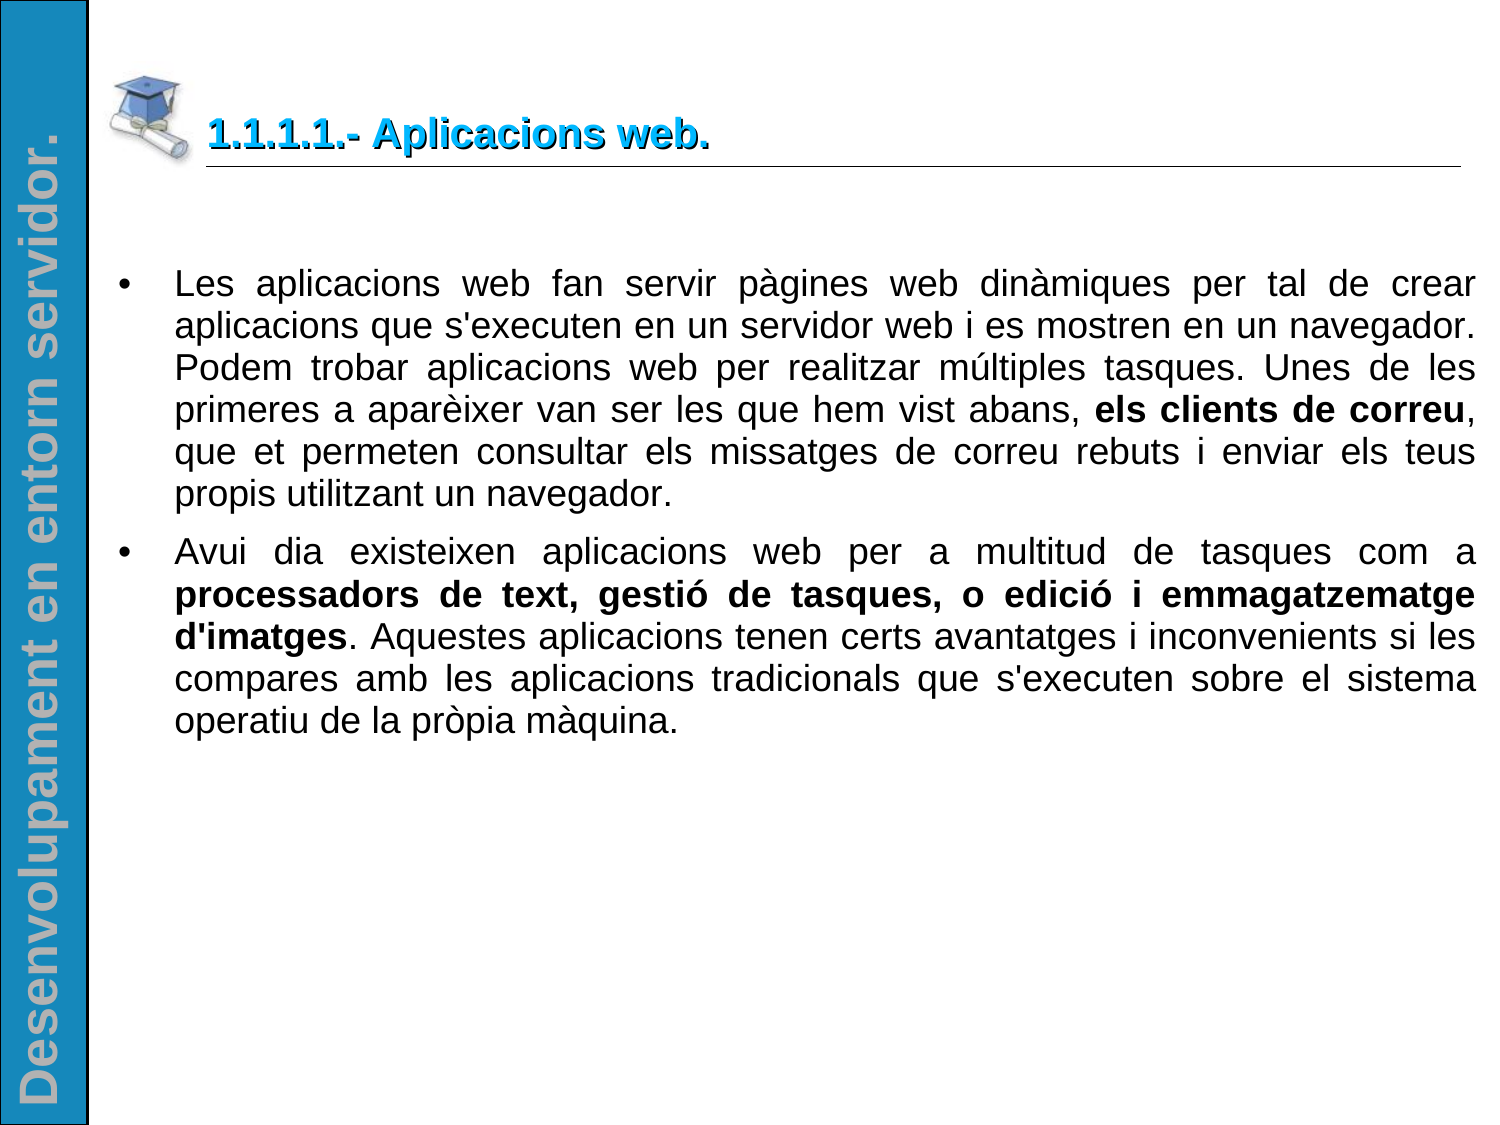

# 1.1.1.1.- Aplicacions web.
Les aplicacions web fan servir pàgines web dinàmiques per tal de crear aplicacions que s'executen en un servidor web i es mostren en un navegador. Podem trobar aplicacions web per realitzar múltiples tasques. Unes de les primeres a aparèixer van ser les que hem vist abans, els clients de correu, que et permeten consultar els missatges de correu rebuts i enviar els teus propis utilitzant un navegador.
Avui dia existeixen aplicacions web per a multitud de tasques com a processadors de text, gestió de tasques, o edició i emmagatzematge d'imatges. Aquestes aplicacions tenen certs avantatges i inconvenients si les compares amb les aplicacions tradicionals que s'executen sobre el sistema operatiu de la pròpia màquina.